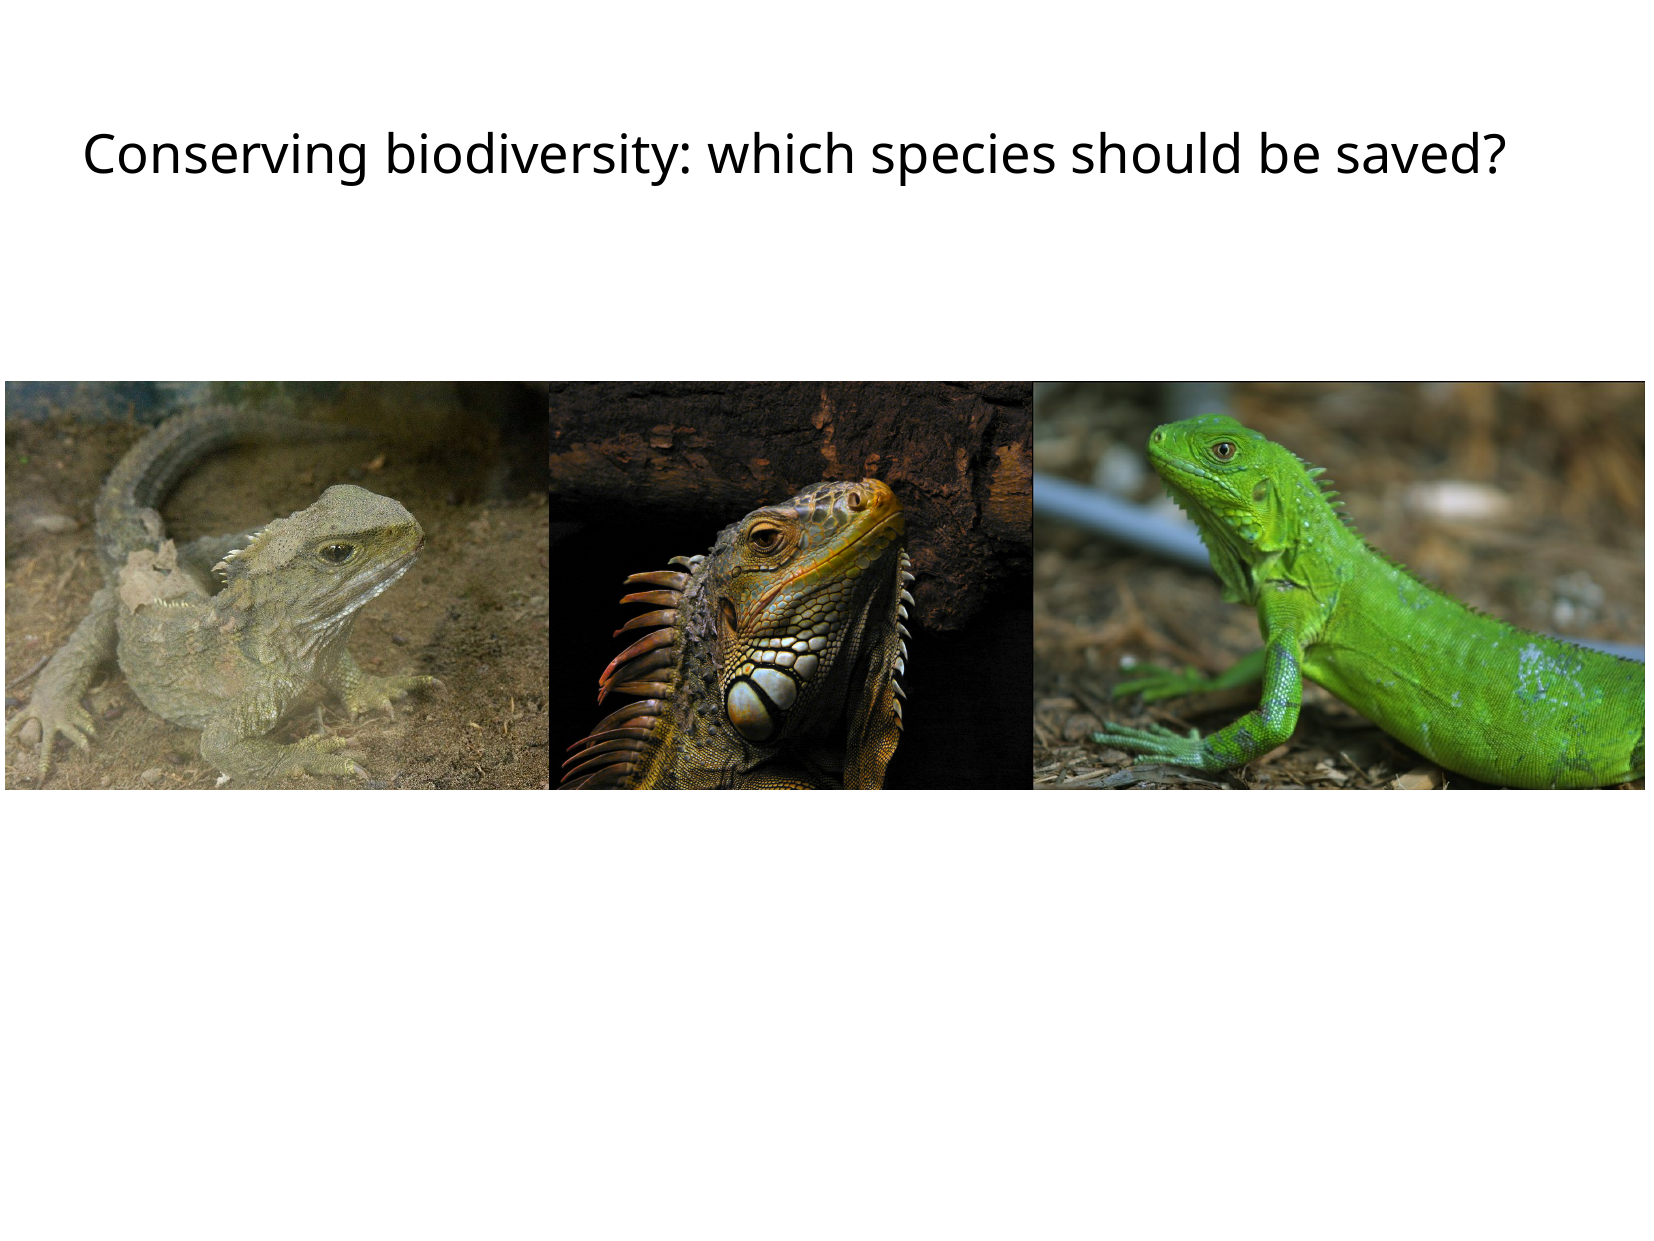

# Conserving biodiversity: which species should be saved?